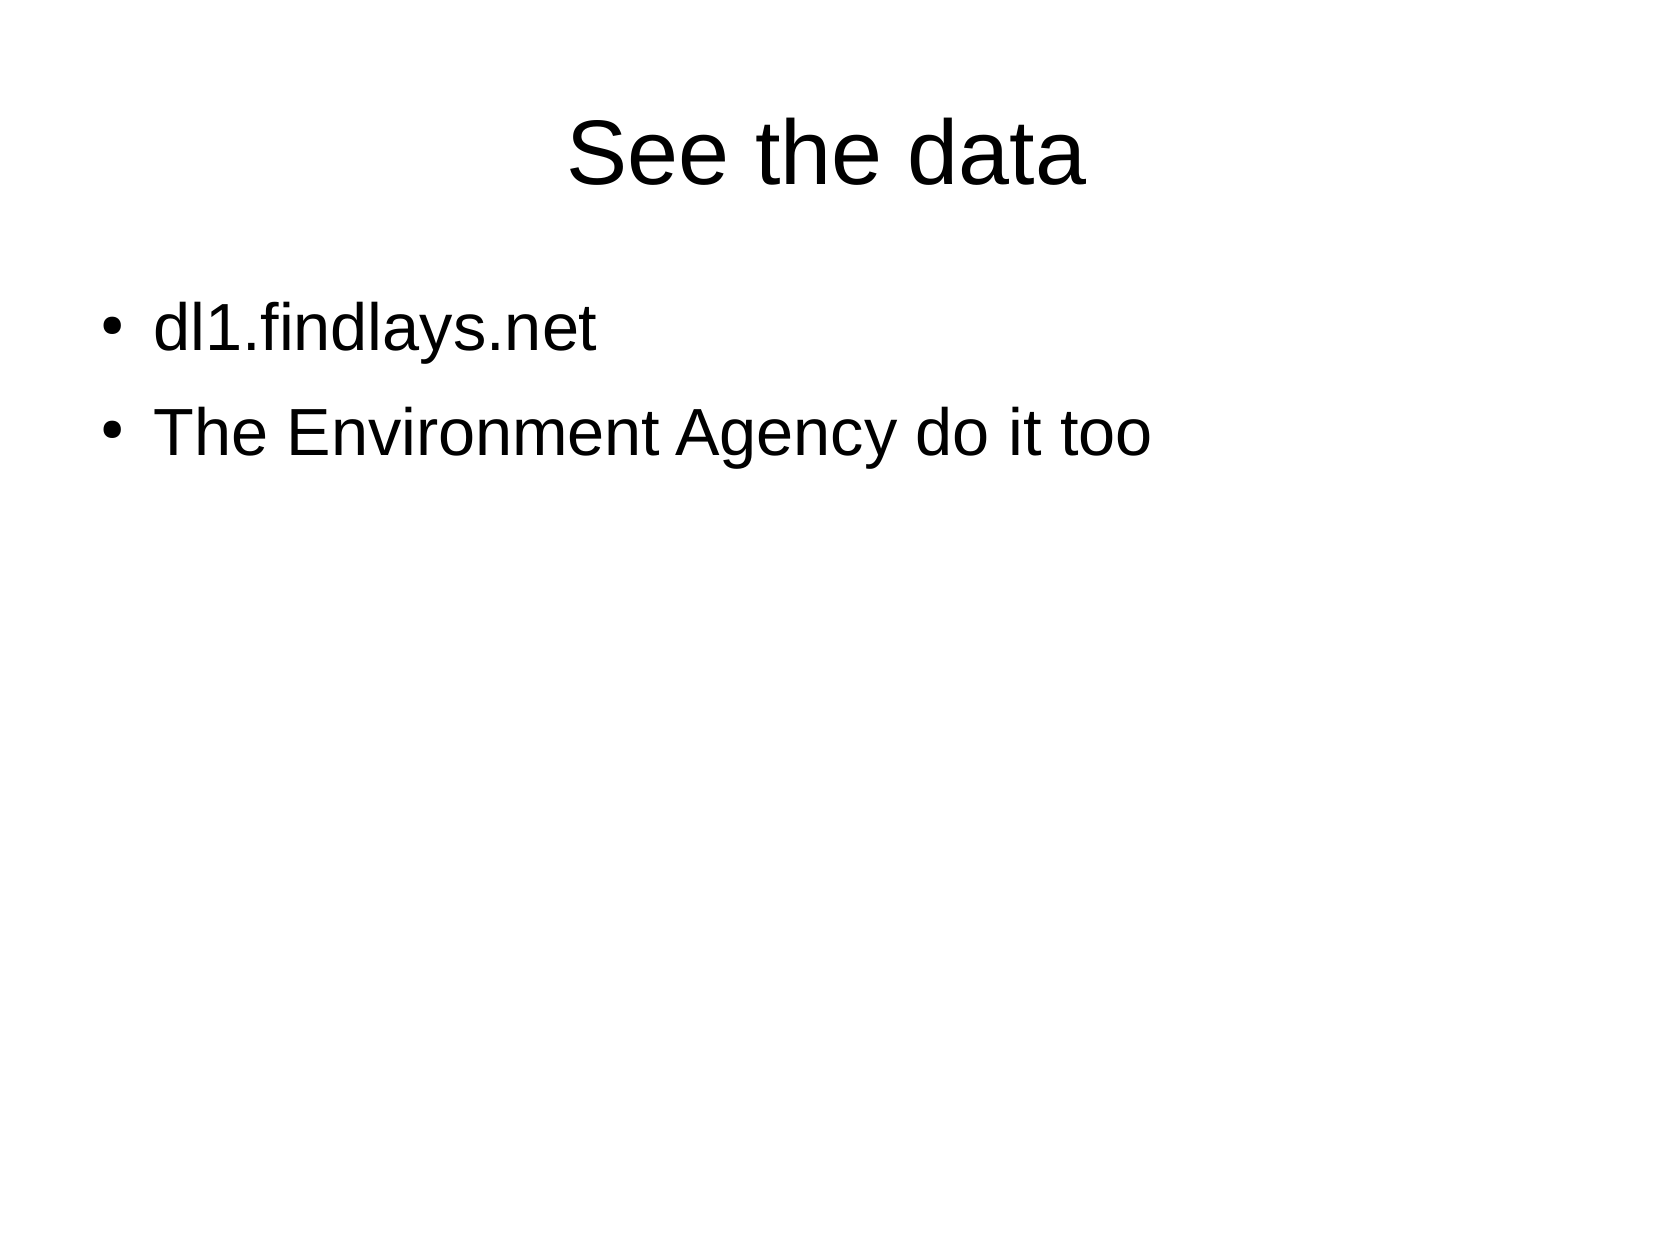

# See the data
dl1.findlays.net
The Environment Agency do it too